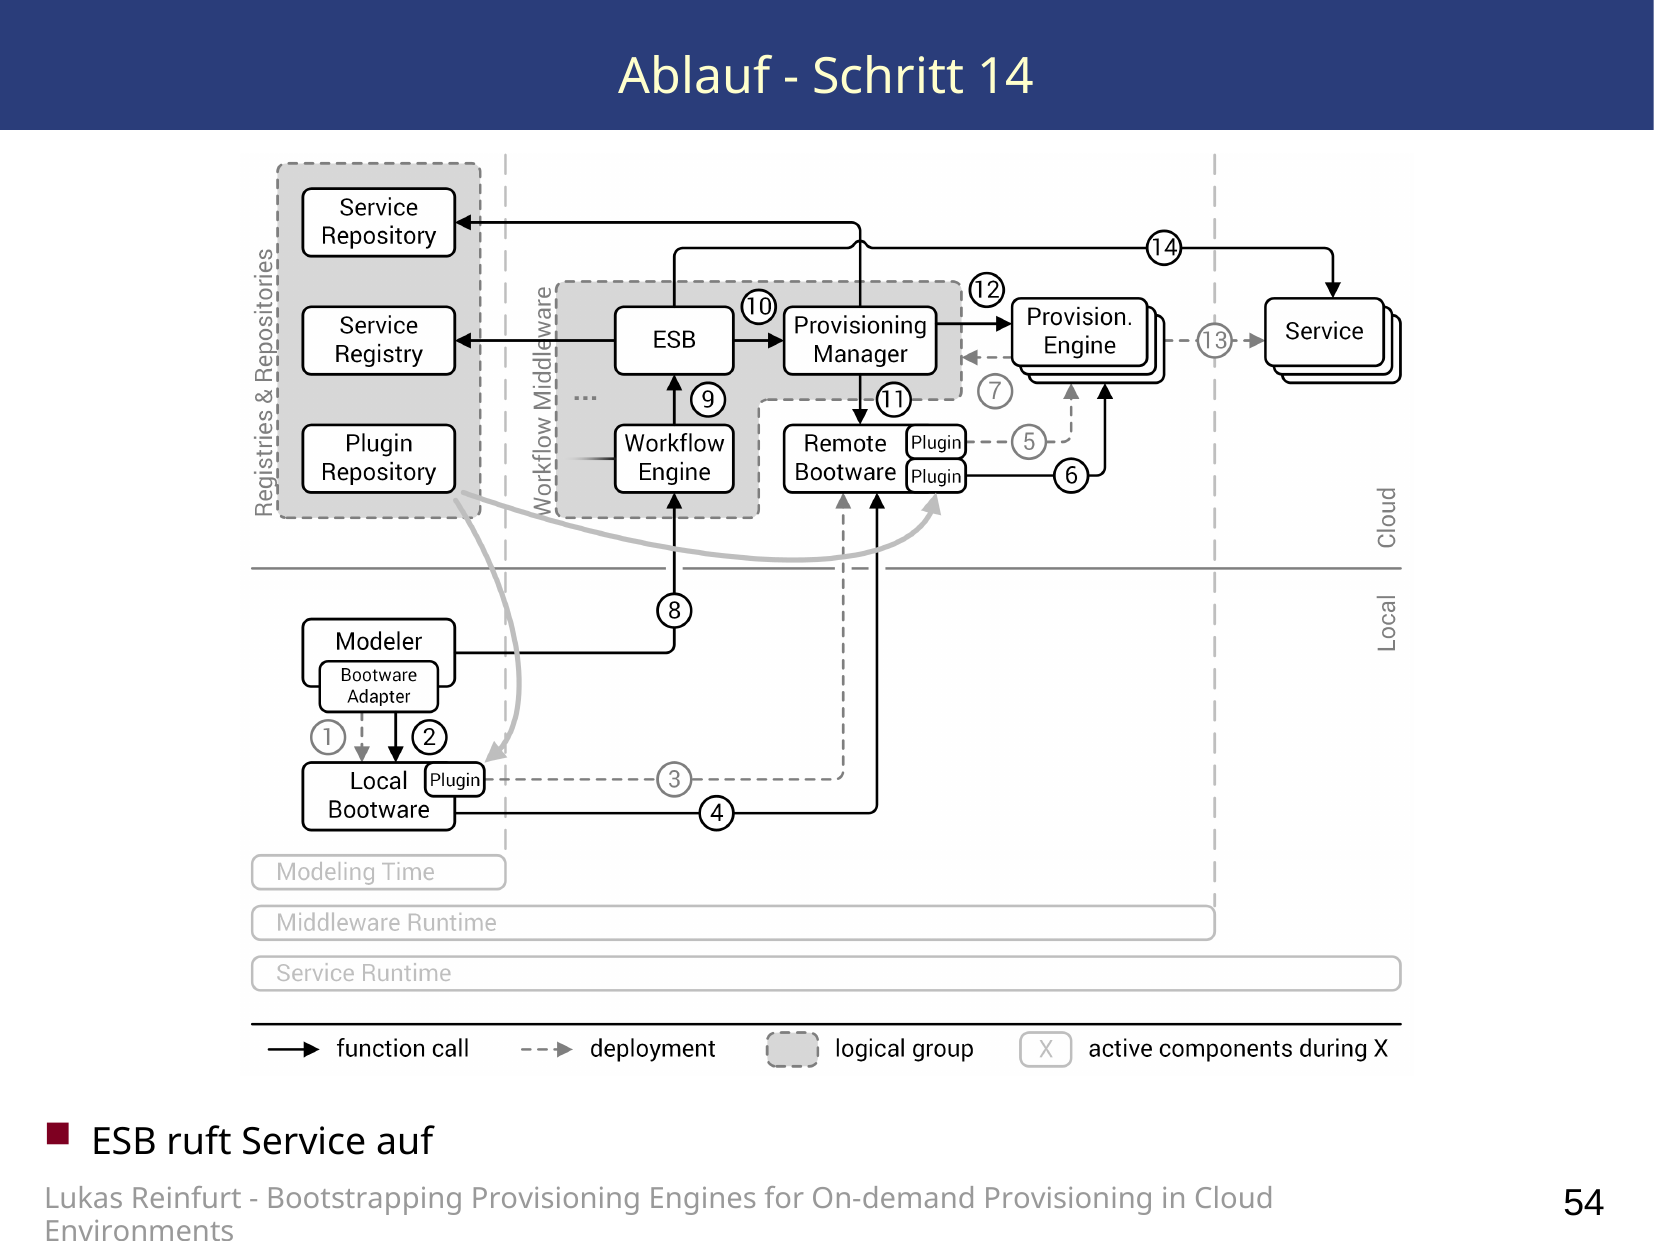

# Ablauf - Schritt 14
ESB ruft Service auf